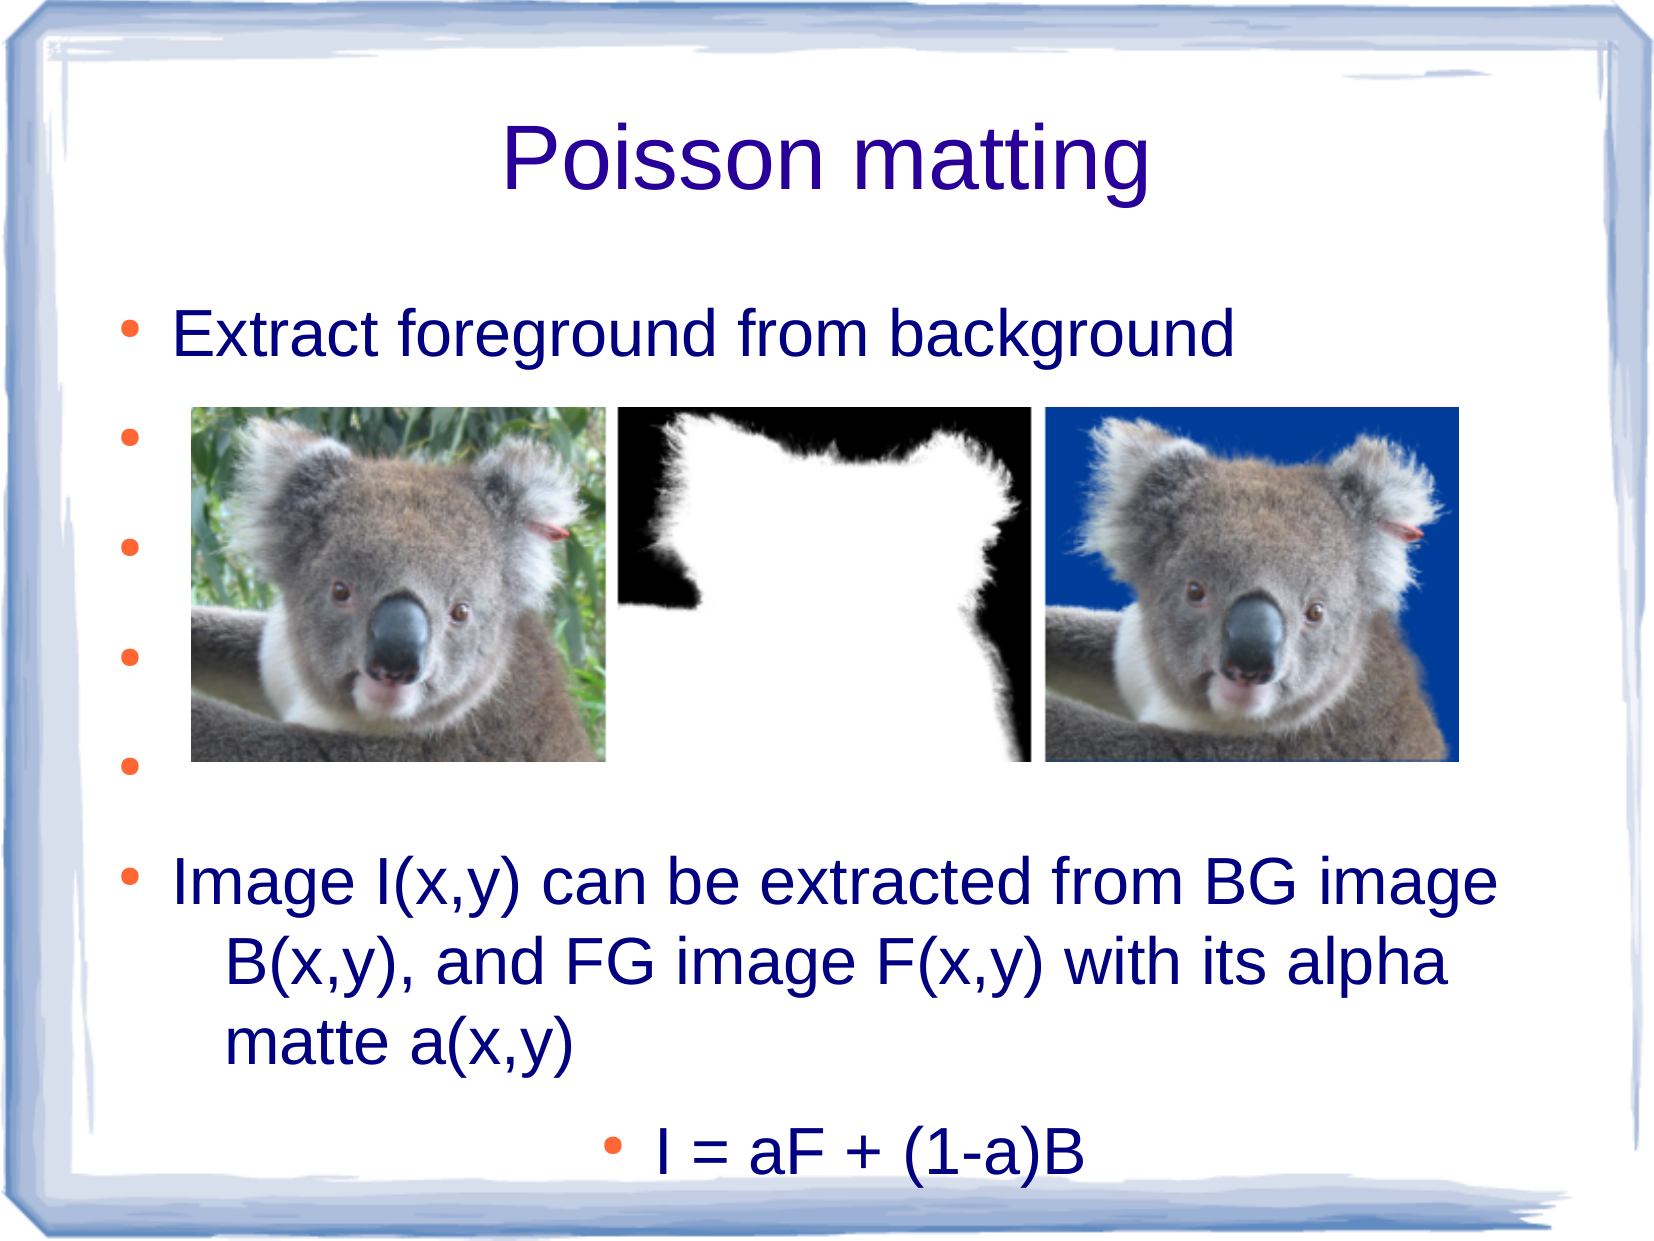

# Poisson matting
Extract foreground from background
Image I(x,y) can be extracted from BG image B(x,y), and FG image F(x,y) with its alpha matte a(x,y)
I = aF + (1-a)B